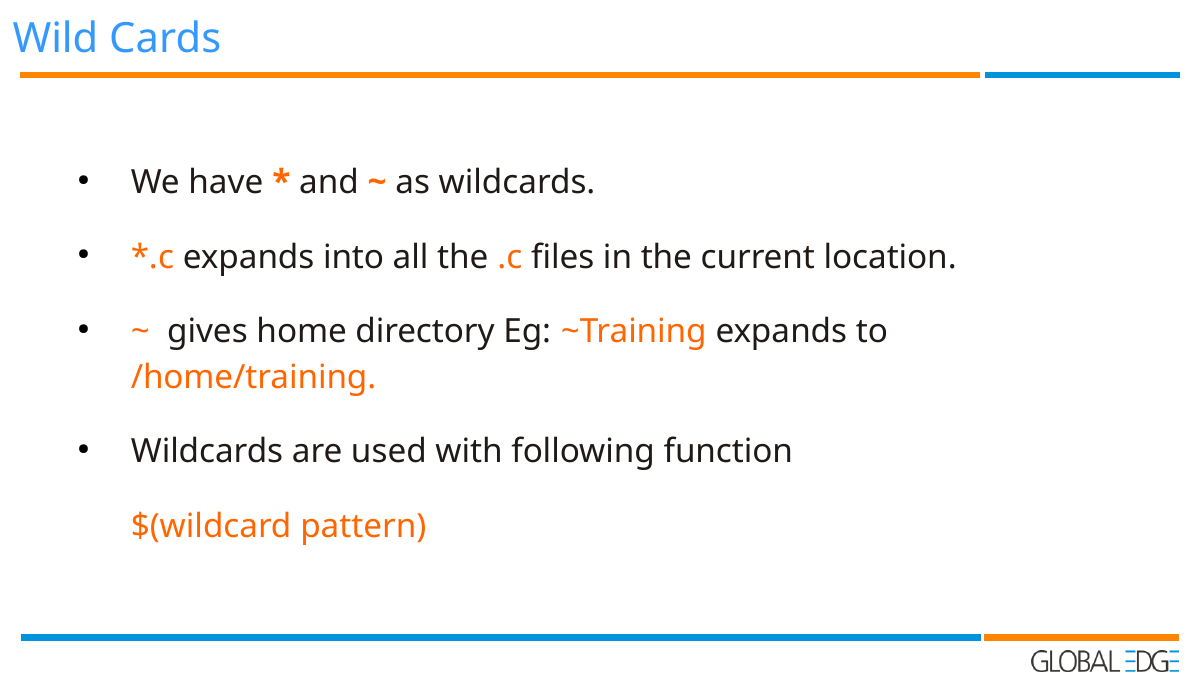

# Wild Cards
We have * and ~ as wildcards.
*.c expands into all the .c files in the current location.
~ gives home directory Eg: ~Training expands to /home/training.
Wildcards are used with following function
$(wildcard pattern)